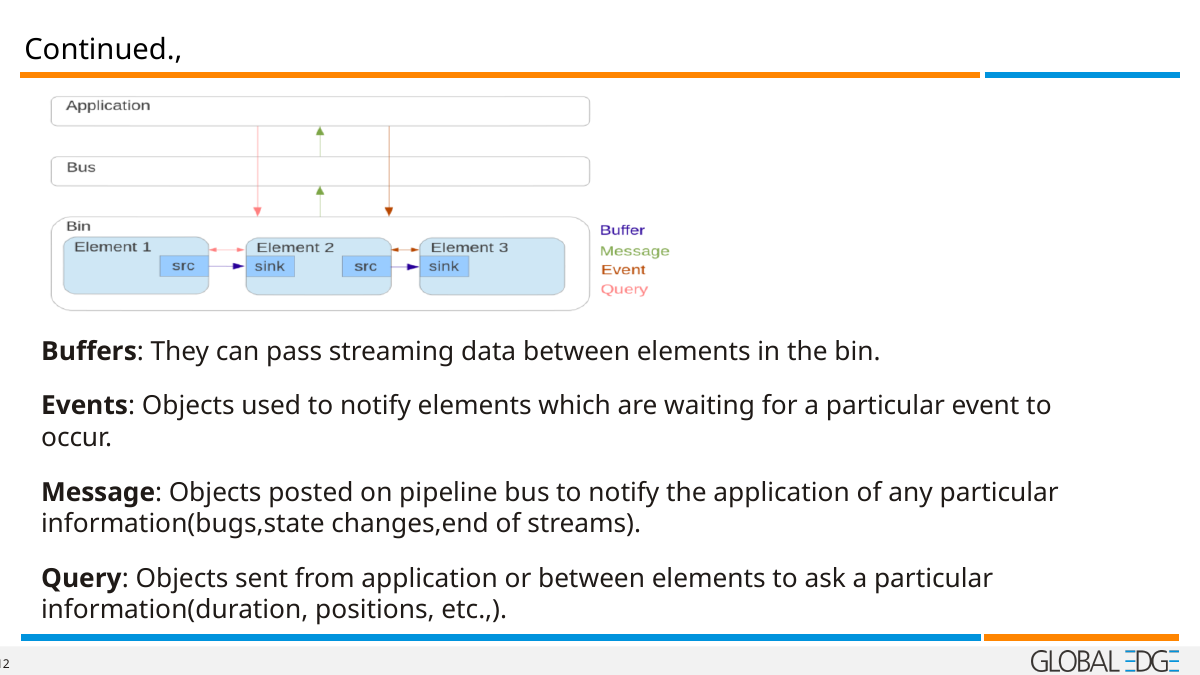

Continued.,
# Buffers: They can pass streaming data between elements in the bin.
Events: Objects used to notify elements which are waiting for a particular event to occur.
Message: Objects posted on pipeline bus to notify the application of any particular information(bugs,state changes,end of streams).
Query: Objects sent from application or between elements to ask a particular information(duration, positions, etc.,).